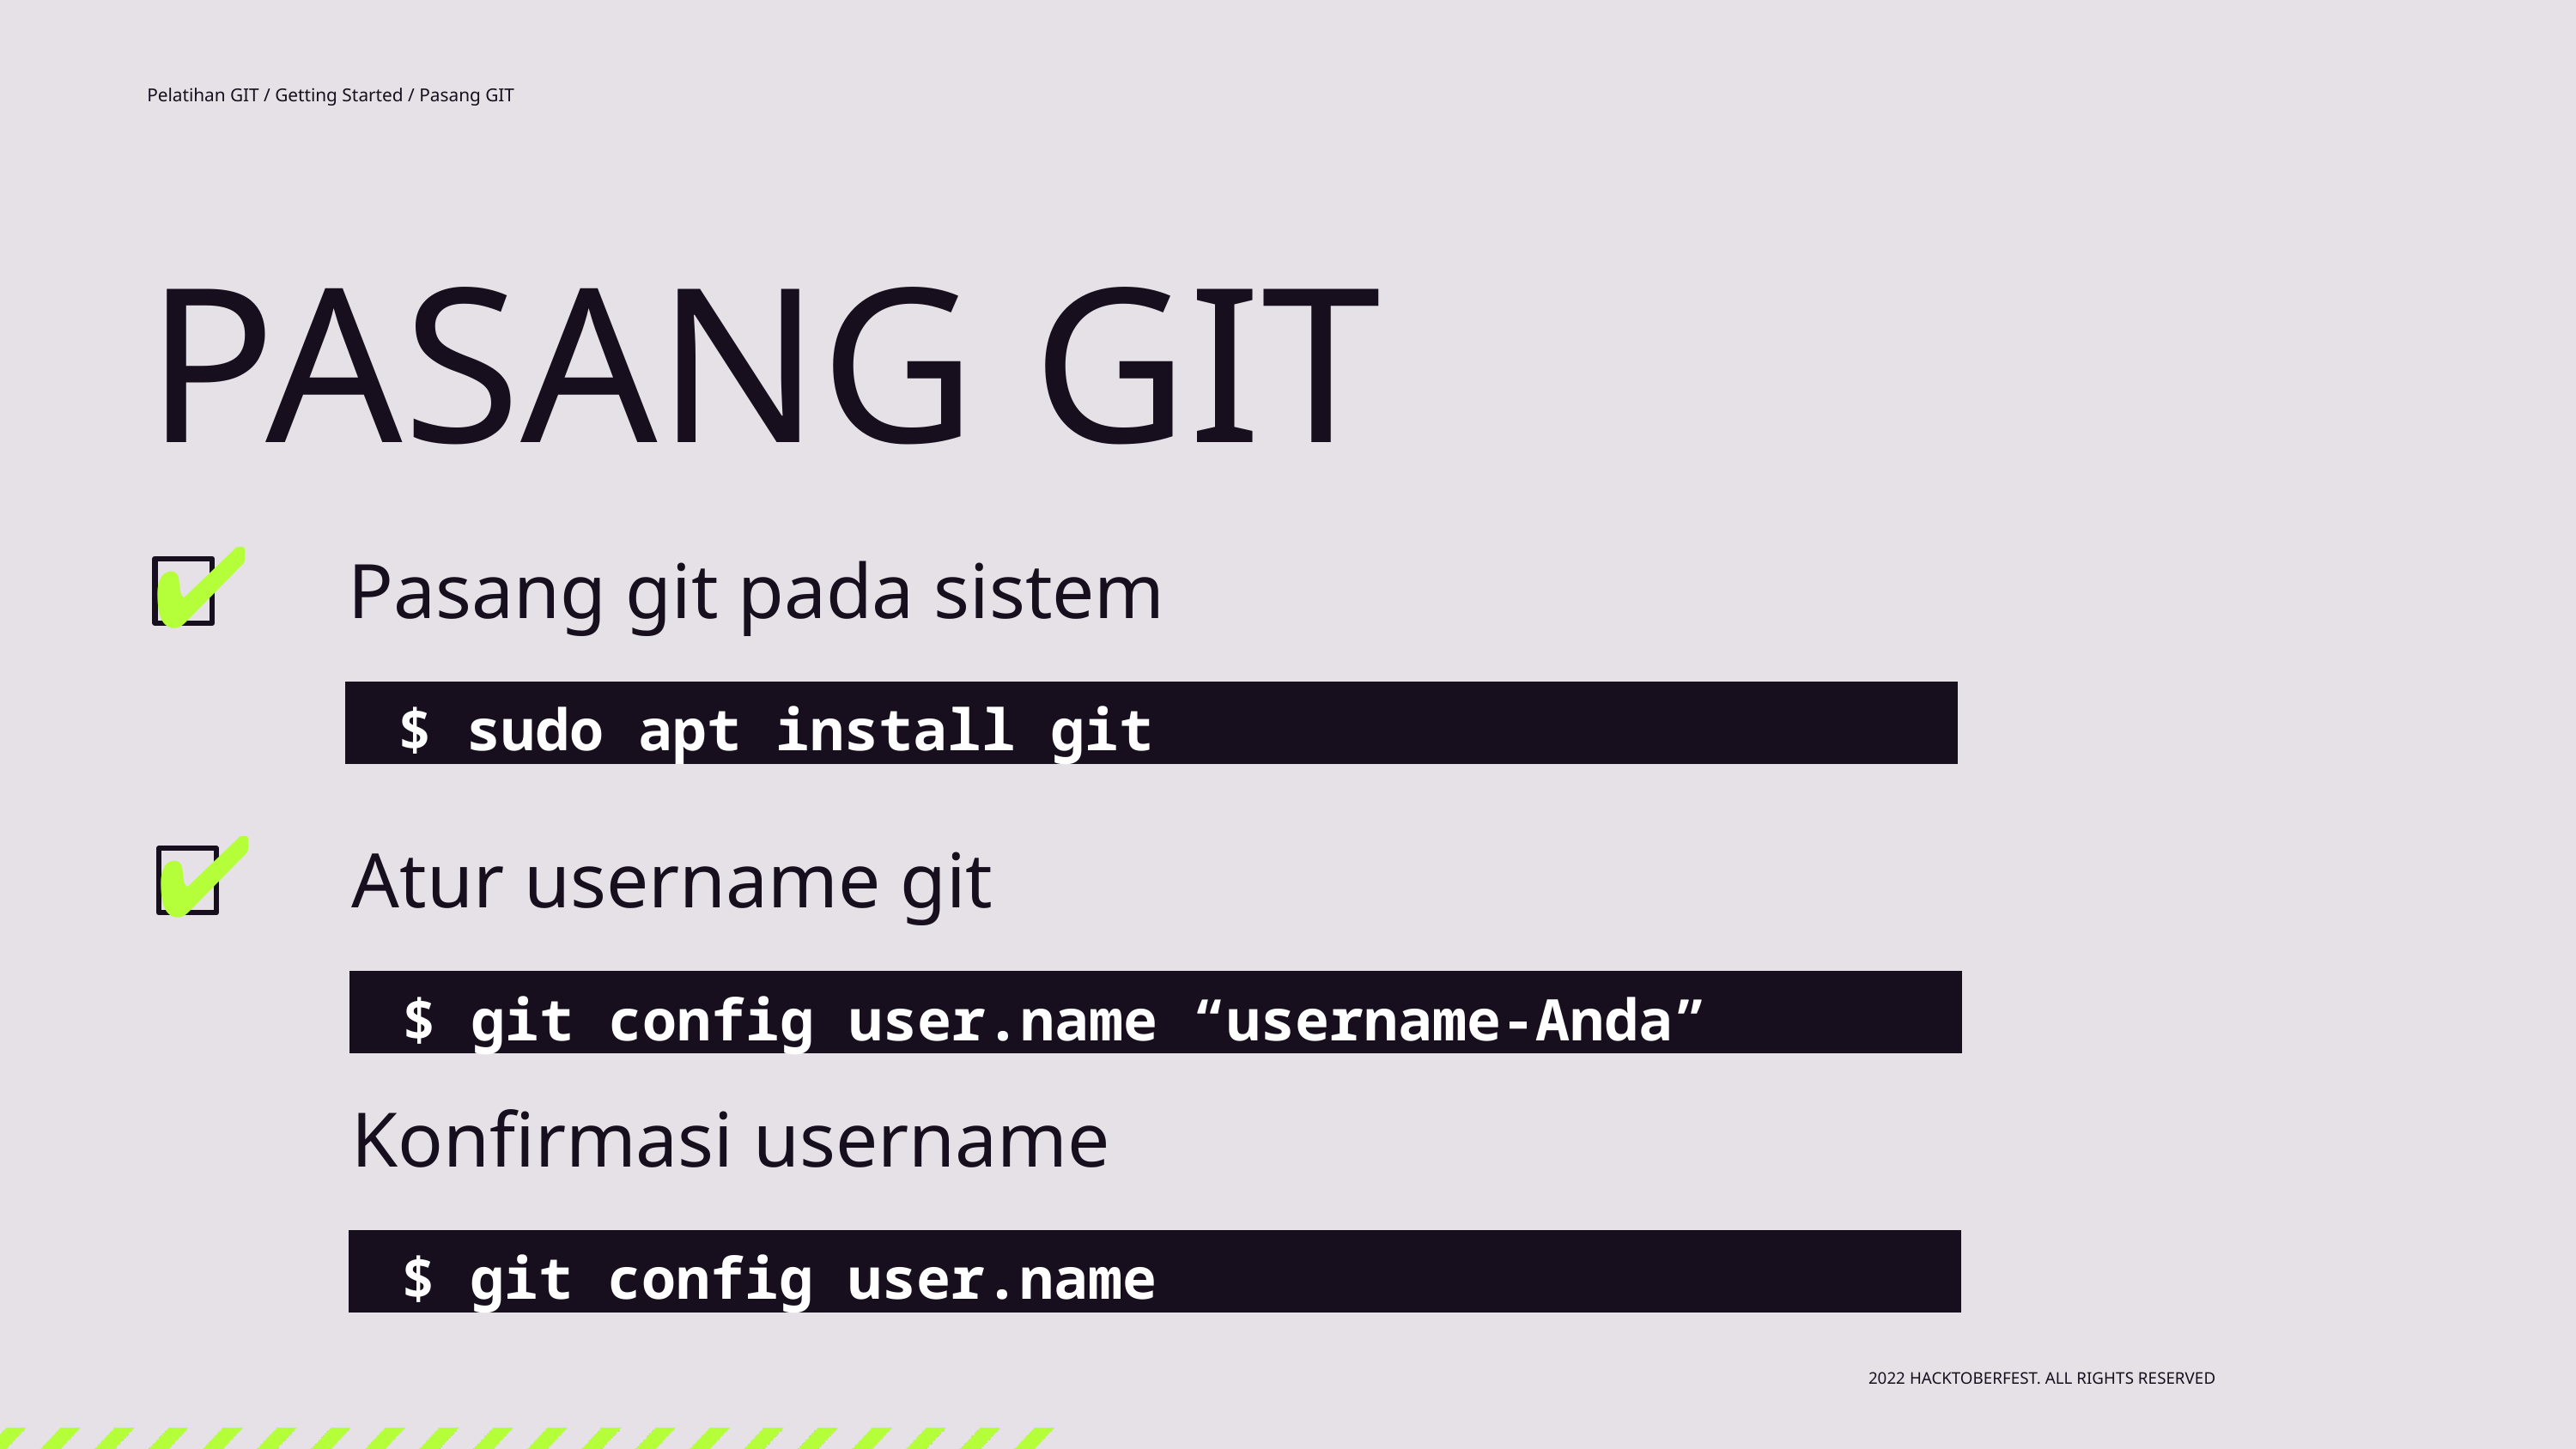

Pelatihan GIT / Getting Started / Pasang GIT
PASANG GIT

Pasang git pada sistem
$ sudo apt install git

Atur username git
$ git config user.name “username-Anda”
Konfirmasi username
$ git config user.name
2022 HACKTOBERFEST. ALL RIGHTS RESERVED